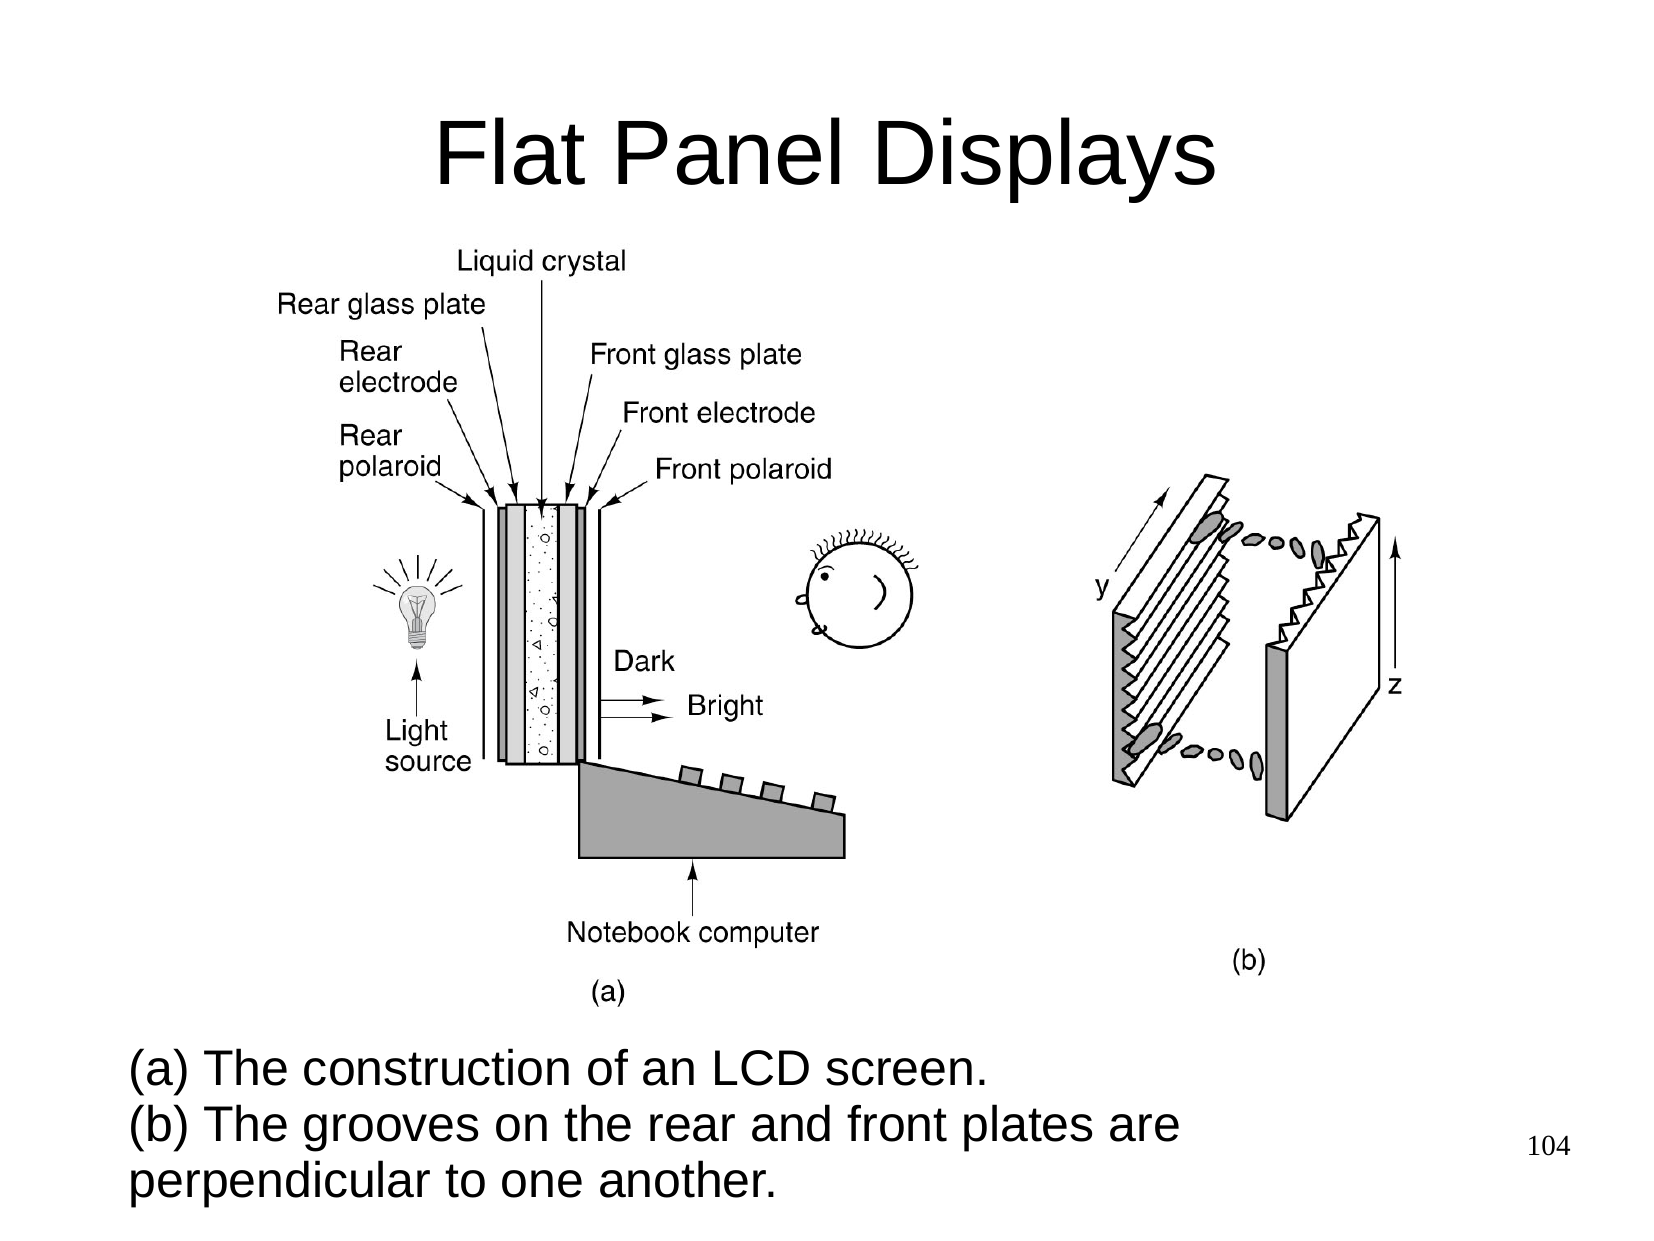

# Flat Panel Displays
(a) The construction of an LCD screen.
(b) The grooves on the rear and front plates are perpendicular to one another.
104